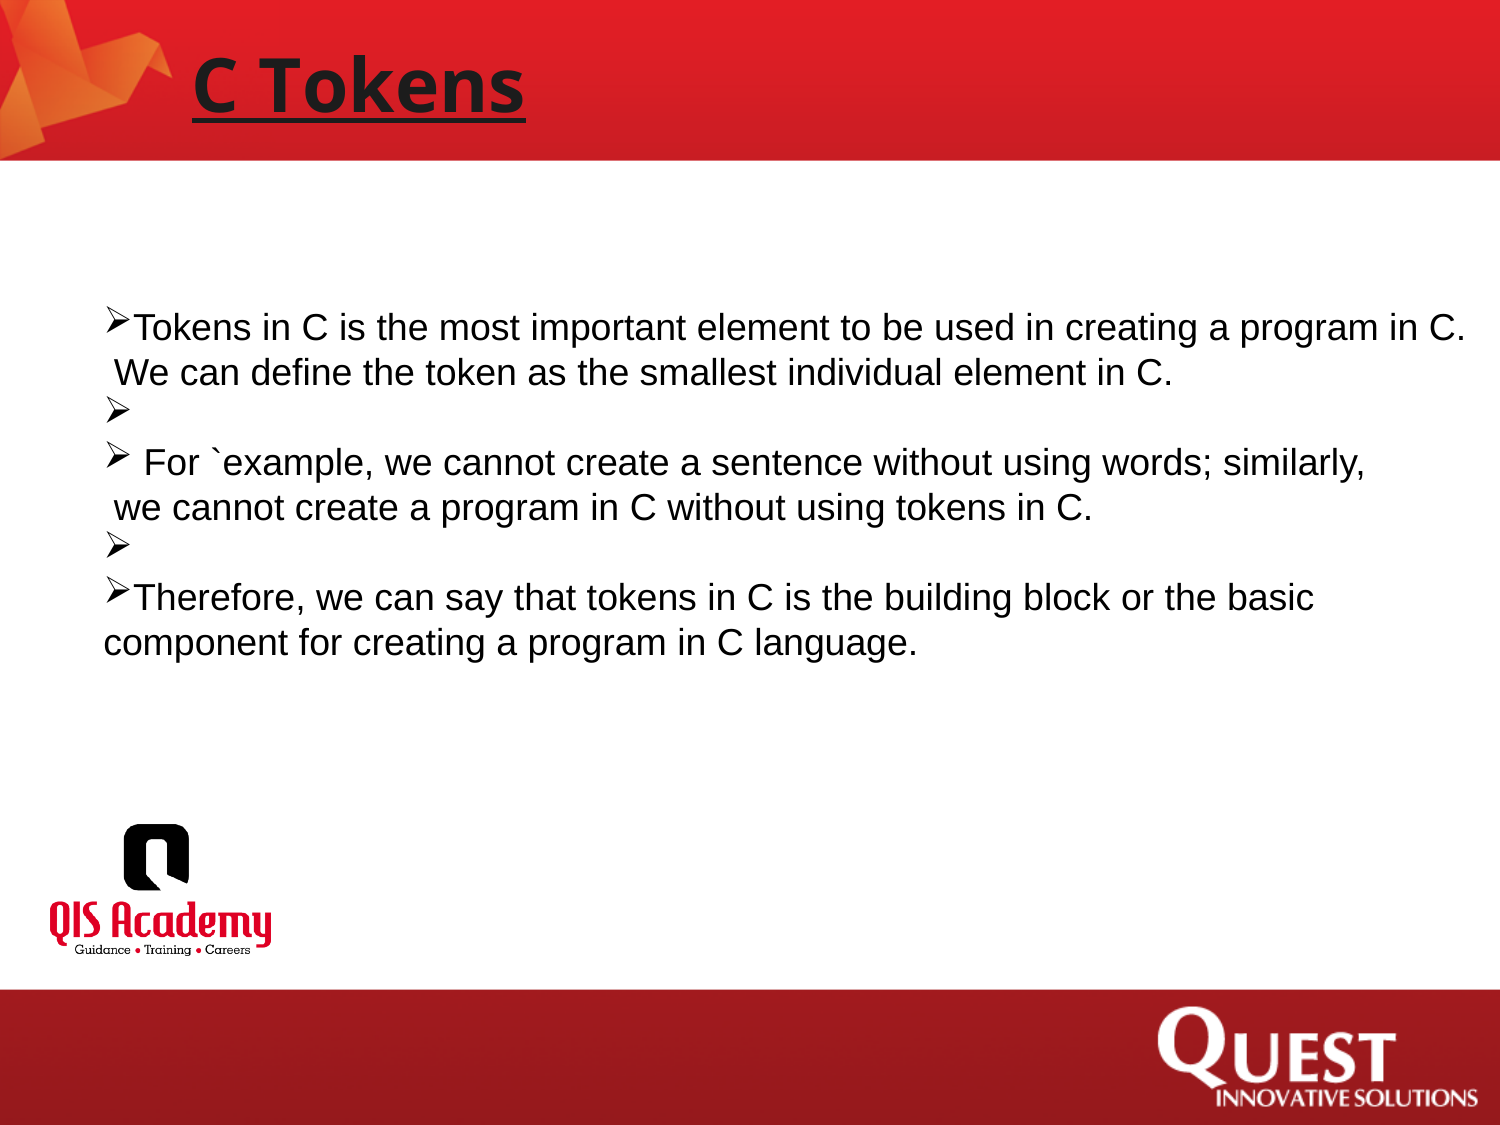

# C Tokens
Tokens in C is the most important element to be used in creating a program in C.
 We can define the token as the smallest individual element in C.
 For `example, we cannot create a sentence without using words; similarly,
 we cannot create a program in C without using tokens in C.
Therefore, we can say that tokens in C is the building block or the basic
component for creating a program in C language.